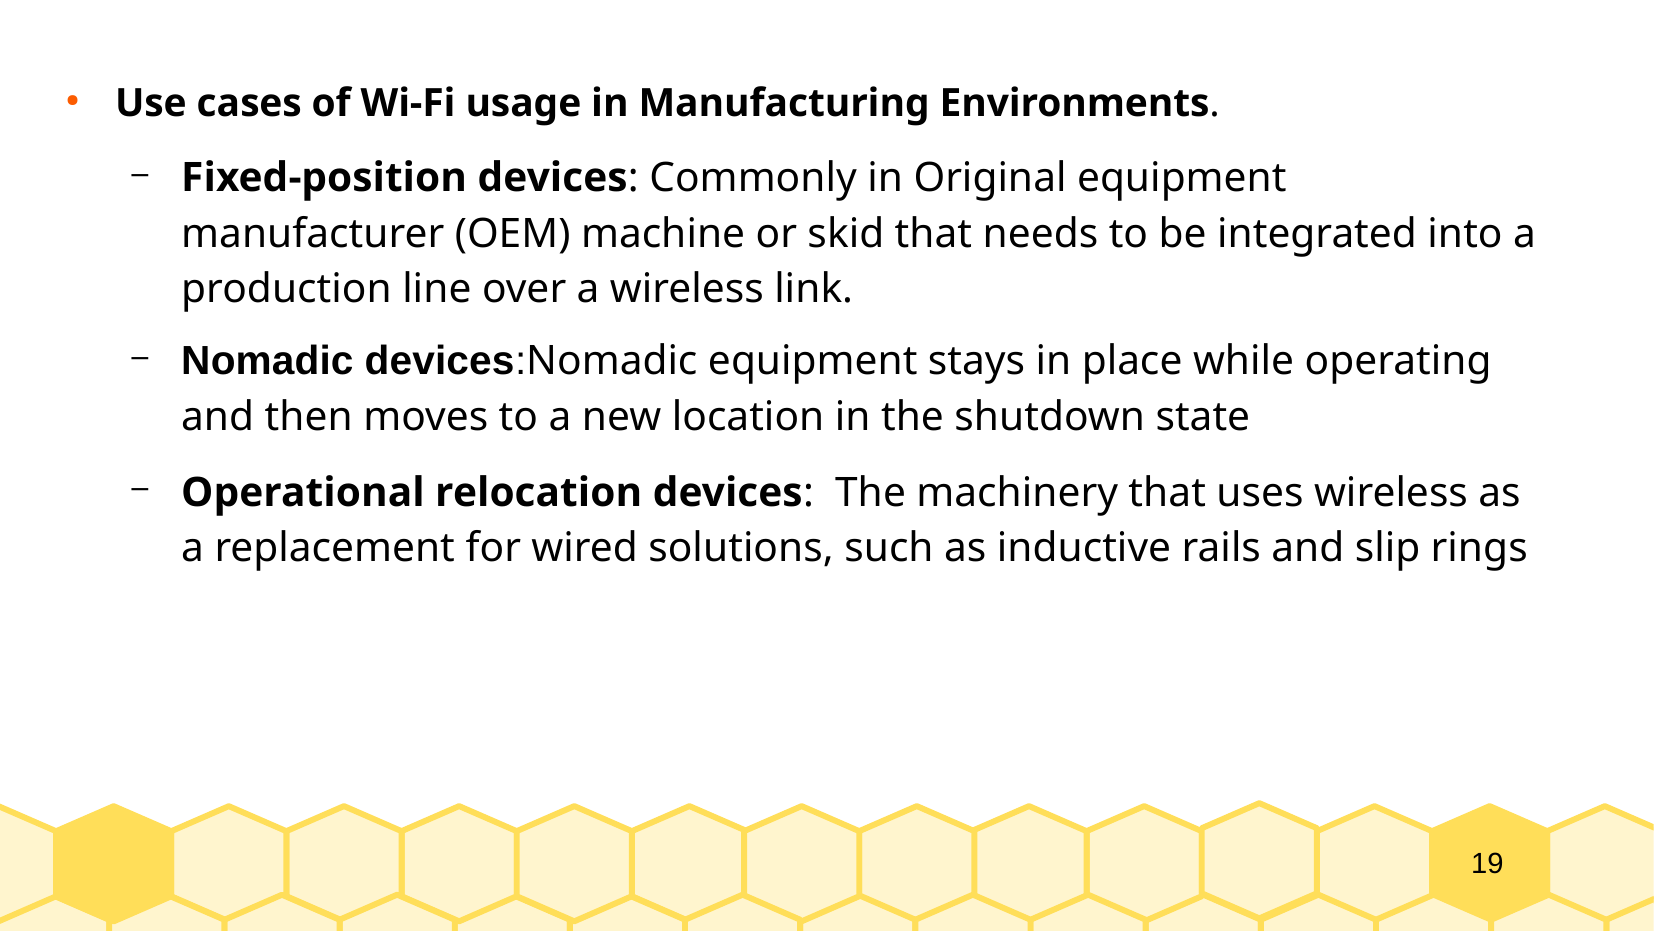

# Use cases of Wi-Fi usage in Manufacturing Environments.
Fixed-position devices: Commonly in Original equipment manufacturer (OEM) machine or skid that needs to be integrated into a production line over a wireless link.
Nomadic devices:Nomadic equipment stays in place while operating and then moves to a new location in the shutdown state
Operational relocation devices: The machinery that uses wireless as a replacement for wired solutions, such as inductive rails and slip rings